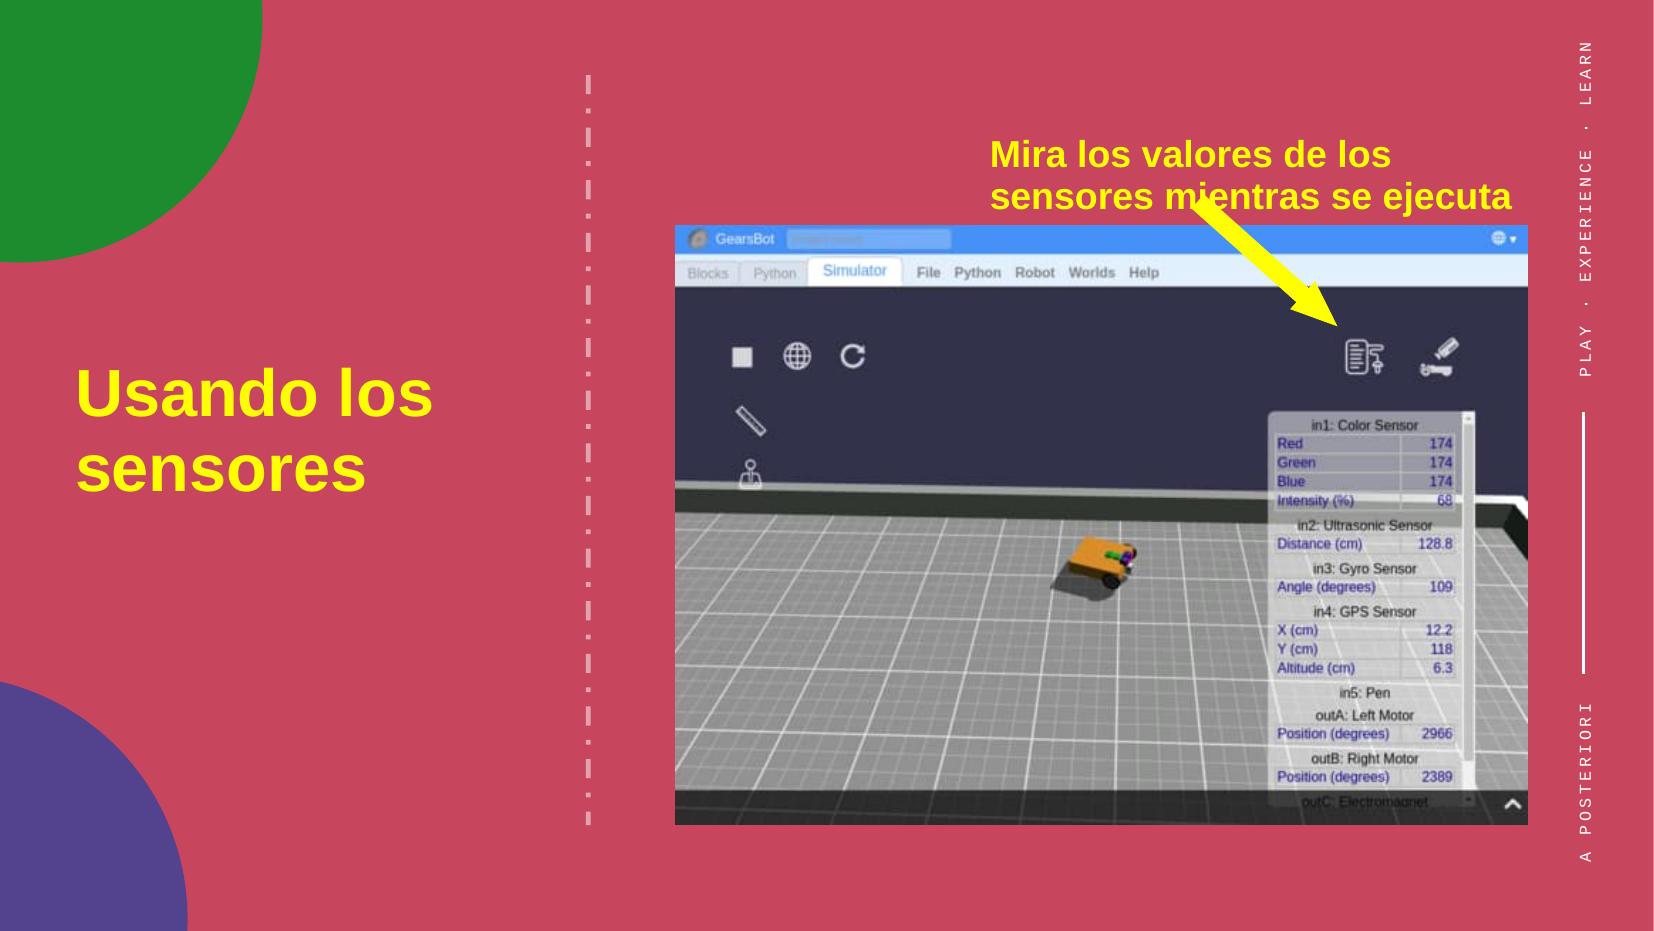

Mira los valores de los sensores mientras se ejecuta
# Usando los sensores